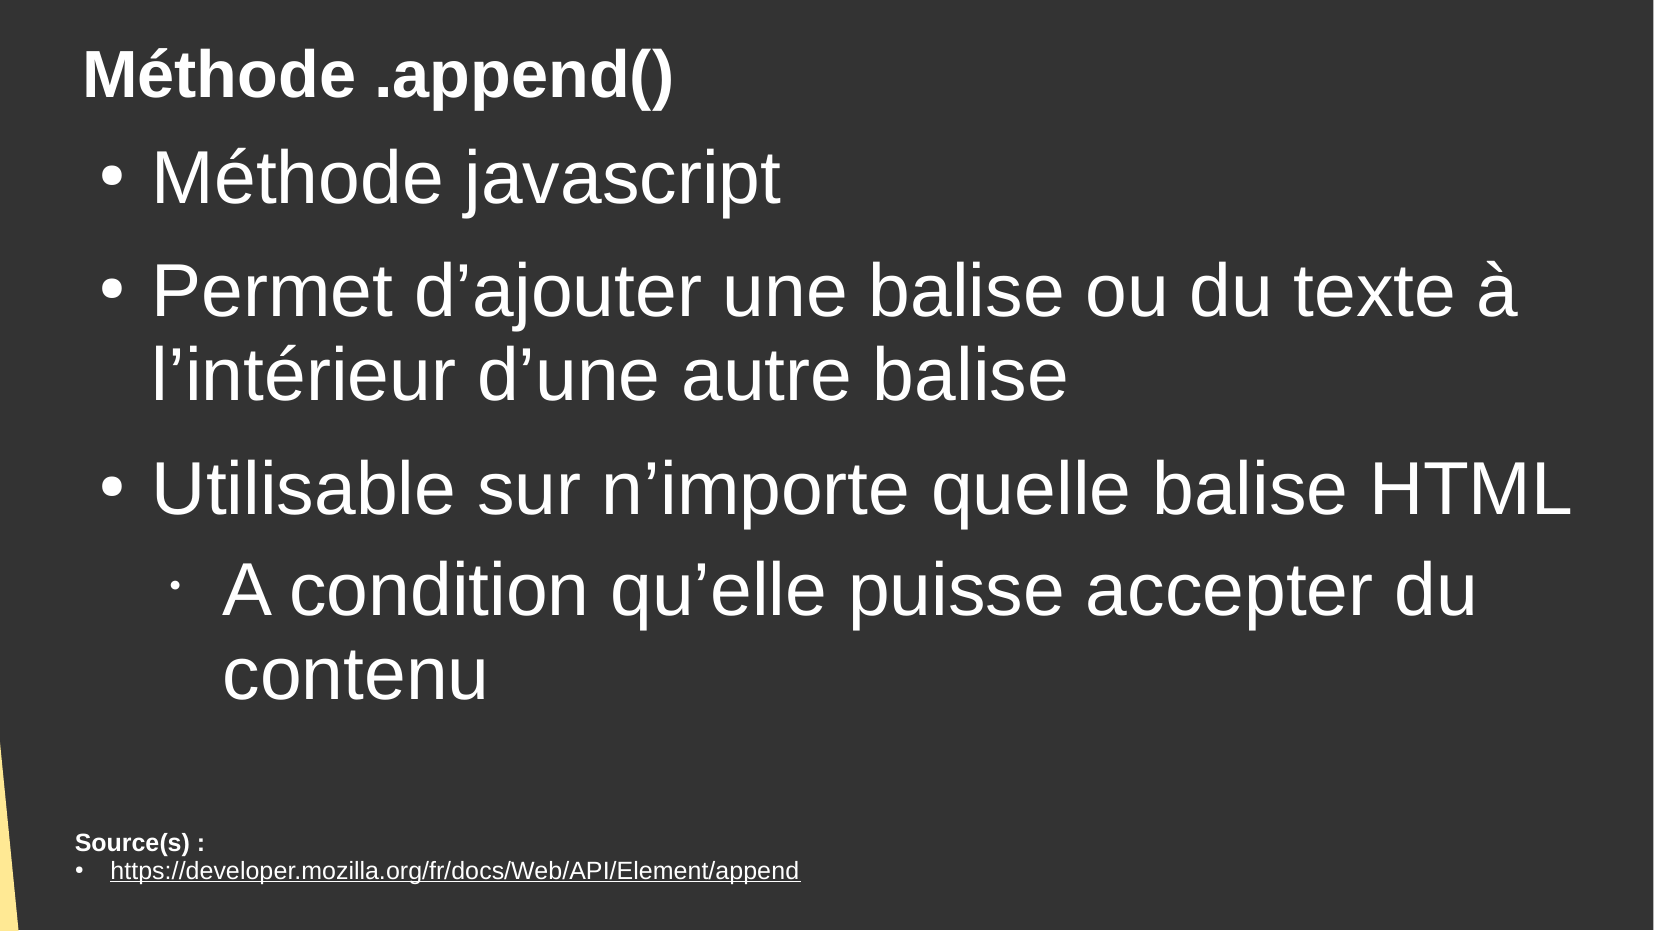

# Méthode .append()
Méthode javascript
Permet d’ajouter une balise ou du texte à l’intérieur d’une autre balise
Utilisable sur n’importe quelle balise HTML
A condition qu’elle puisse accepter du contenu
Source(s) :
https://developer.mozilla.org/fr/docs/Web/API/Element/append